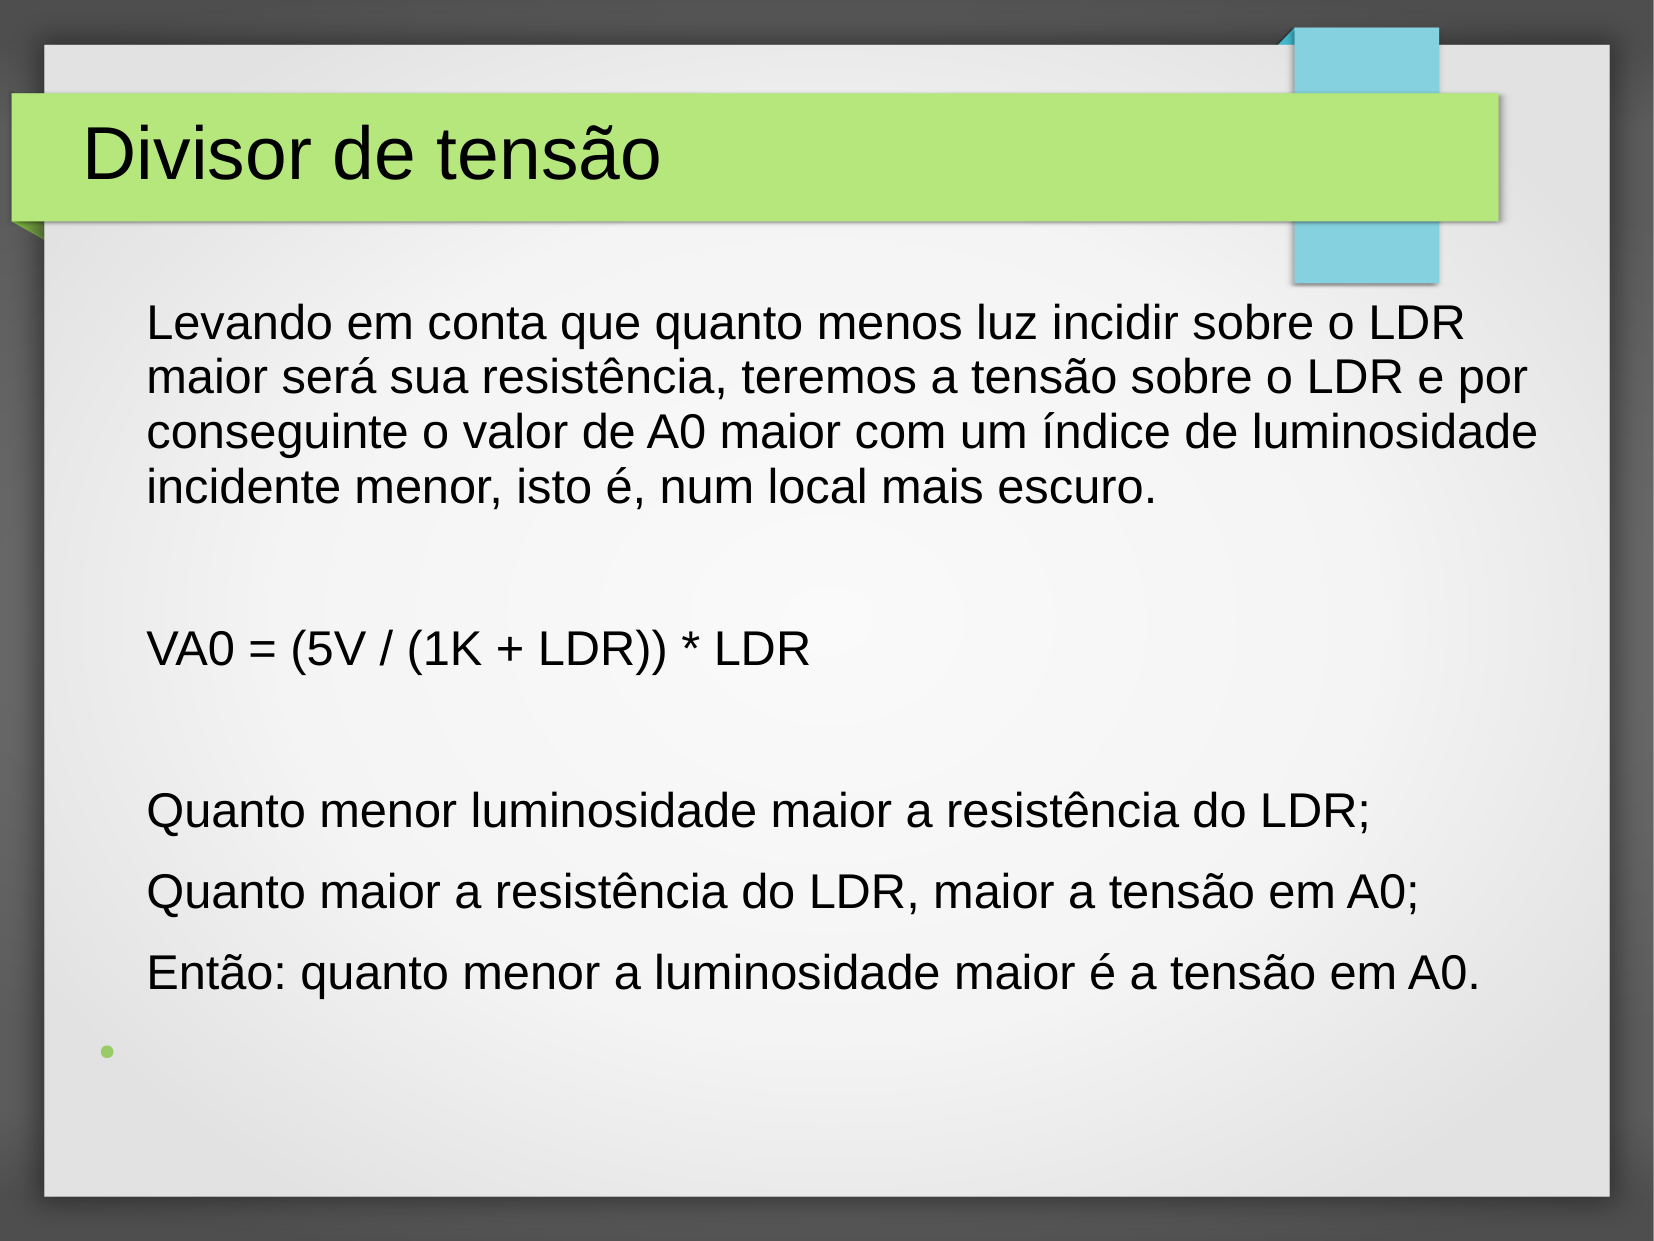

# Divisor de tensão
Levando em conta que quanto menos luz incidir sobre o LDR maior será sua resistência, teremos a tensão sobre o LDR e por conseguinte o valor de A0 maior com um índice de luminosidade incidente menor, isto é, num local mais escuro.
VA0 = (5V / (1K + LDR)) * LDR
Quanto menor luminosidade maior a resistência do LDR;
Quanto maior a resistência do LDR, maior a tensão em A0;
Então: quanto menor a luminosidade maior é a tensão em A0.